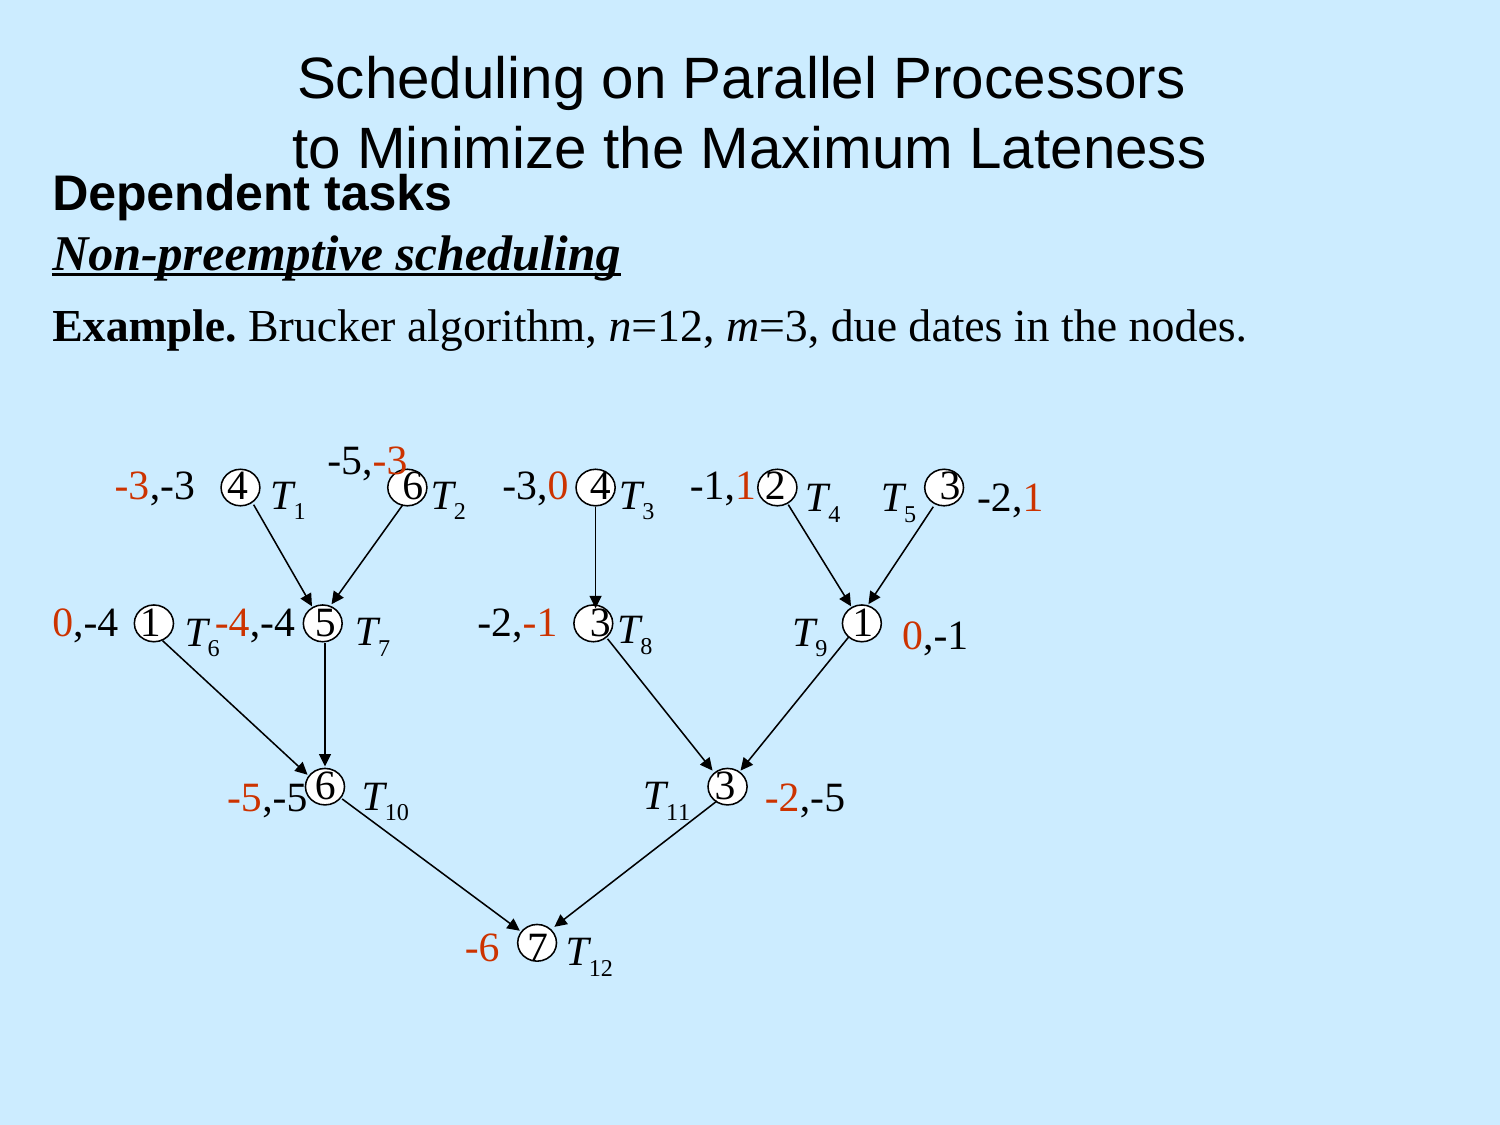

# Scheduling on Parallel Processors to Minimize the Maximum Lateness
Dependent tasks
Non-preemptive scheduling
Example. Brucker algorithm, n=12, m=3, due dates in the nodes.
-5,-3
-3,-3
-3,0
-1,1
-2,1
4
6
4
2
3
T1
T2
T3
T4
T5
0,-4
-4,-4
-2,-1
0,-1
1
5
3
1
T8
T7
T6
T9
6
3
T11
T10
-5,-5
-2,-5
-6
7
T12